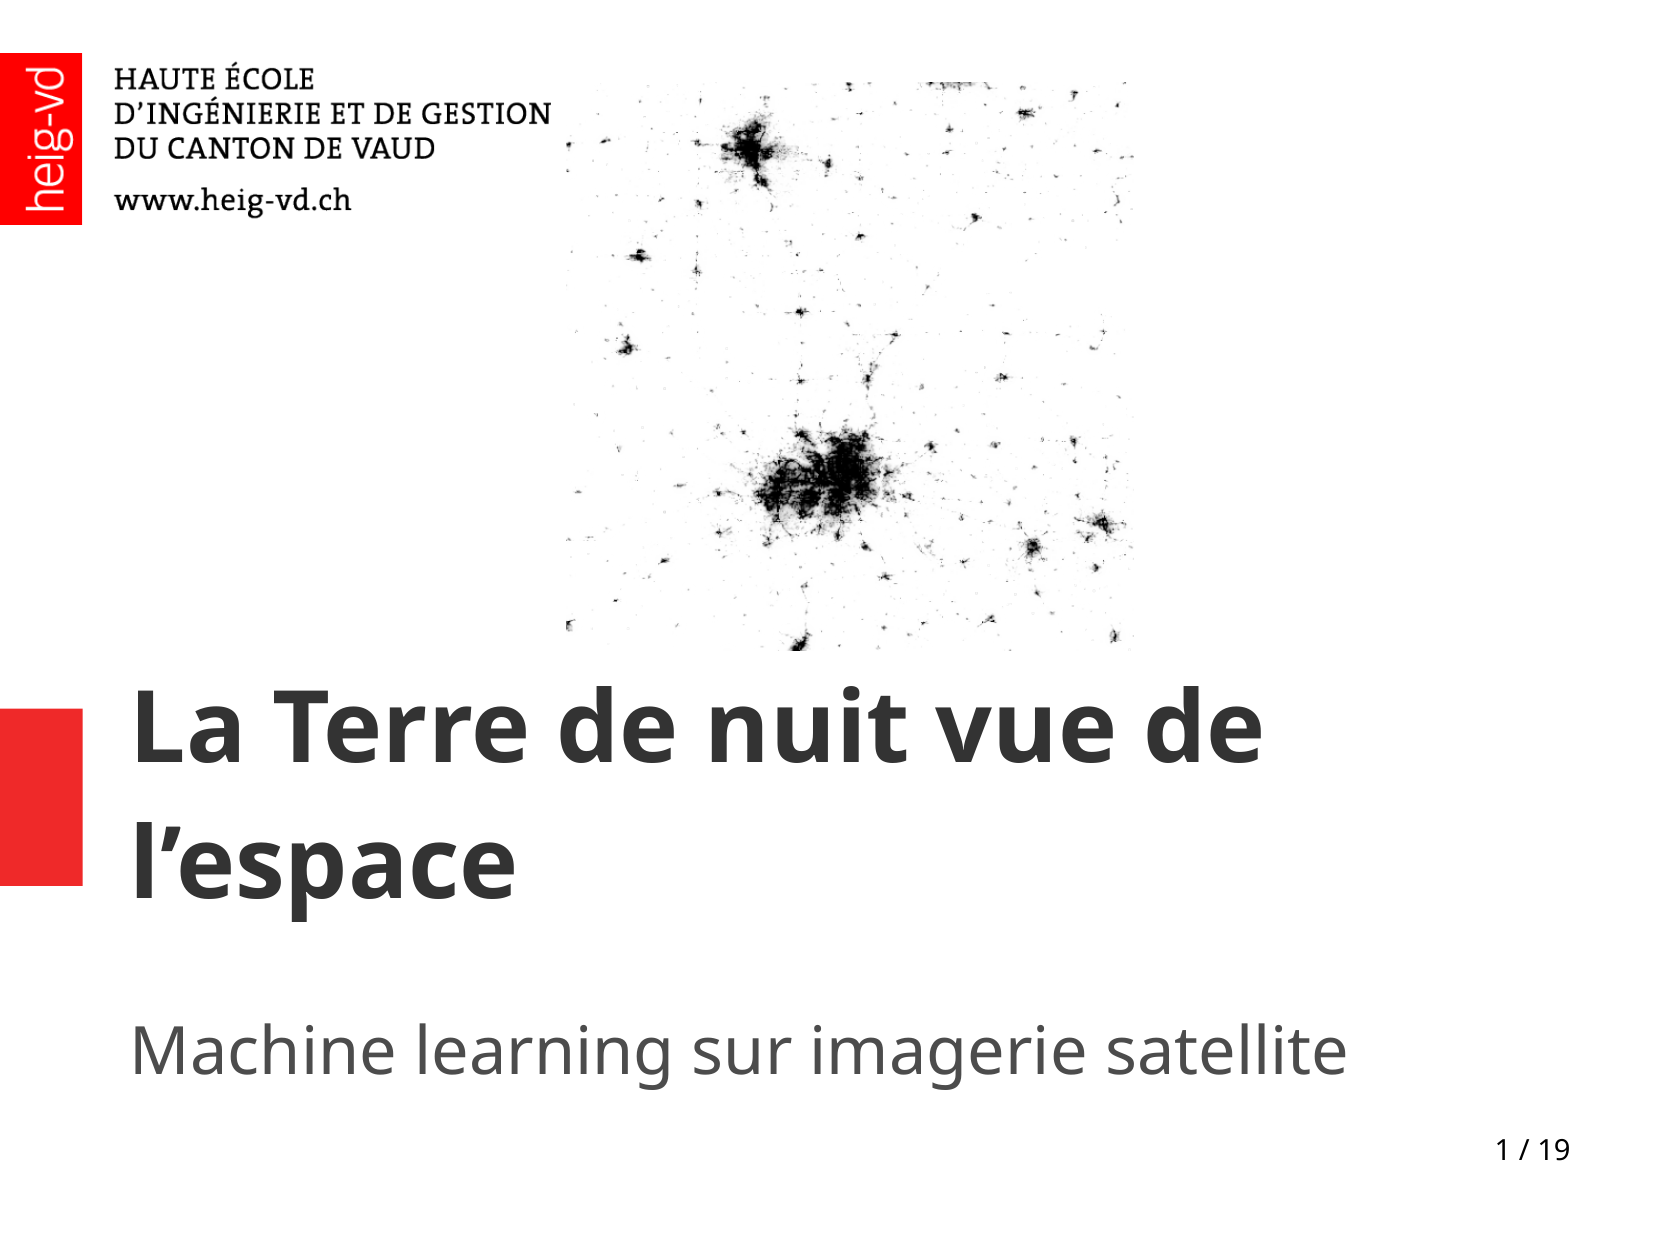

# La Terre de nuit vue de l’espace
Machine learning sur imagerie satellite
1